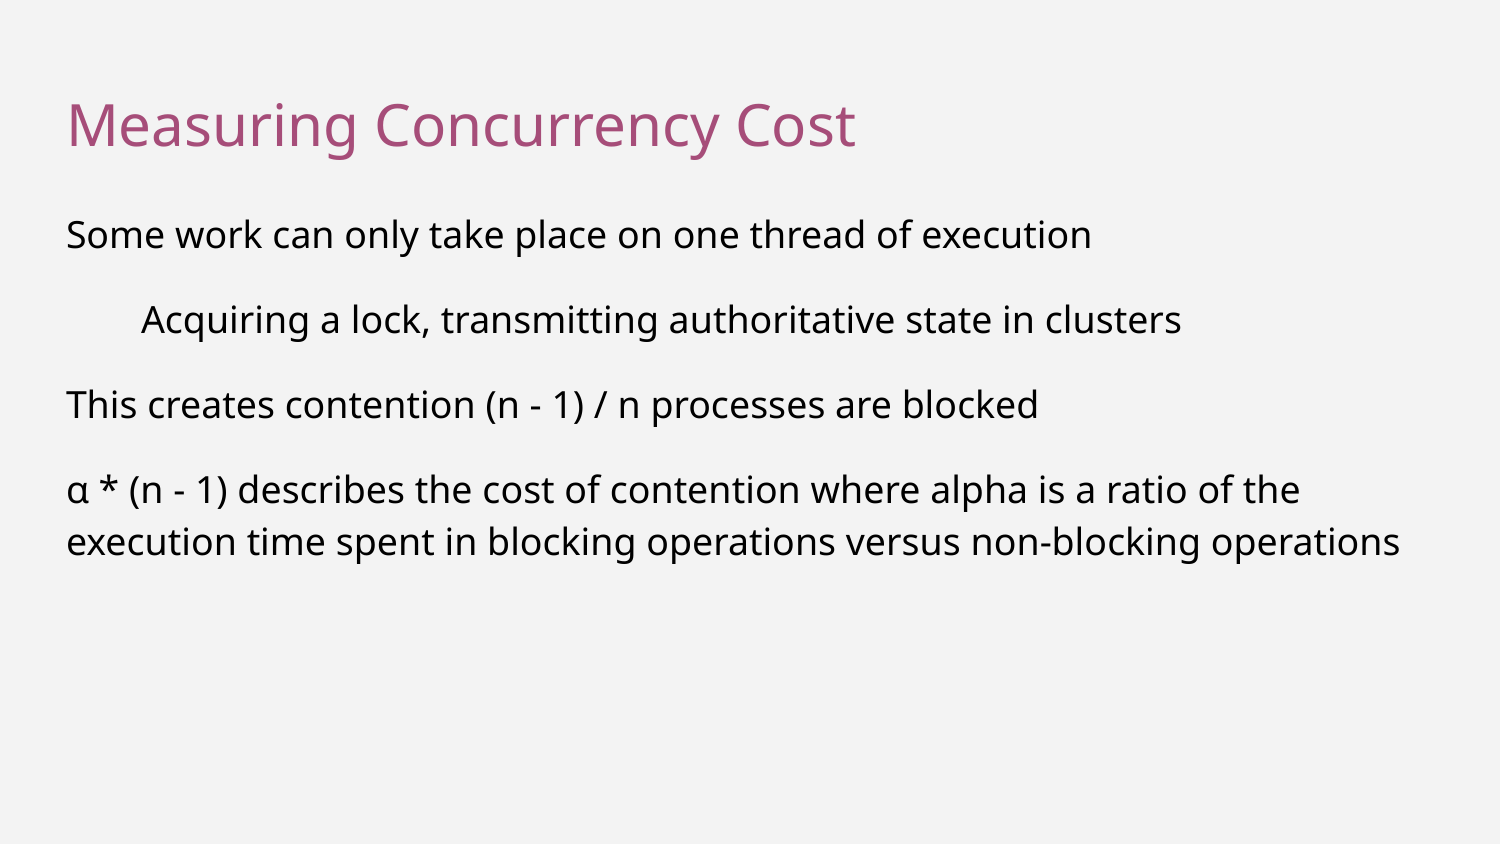

# Measuring Concurrency Cost
Some work can only take place on one thread of execution
	Acquiring a lock, transmitting authoritative state in clusters
This creates contention (n - 1) / n processes are blocked
α * (n - 1) describes the cost of contention where alpha is a ratio of the execution time spent in blocking operations versus non-blocking operations